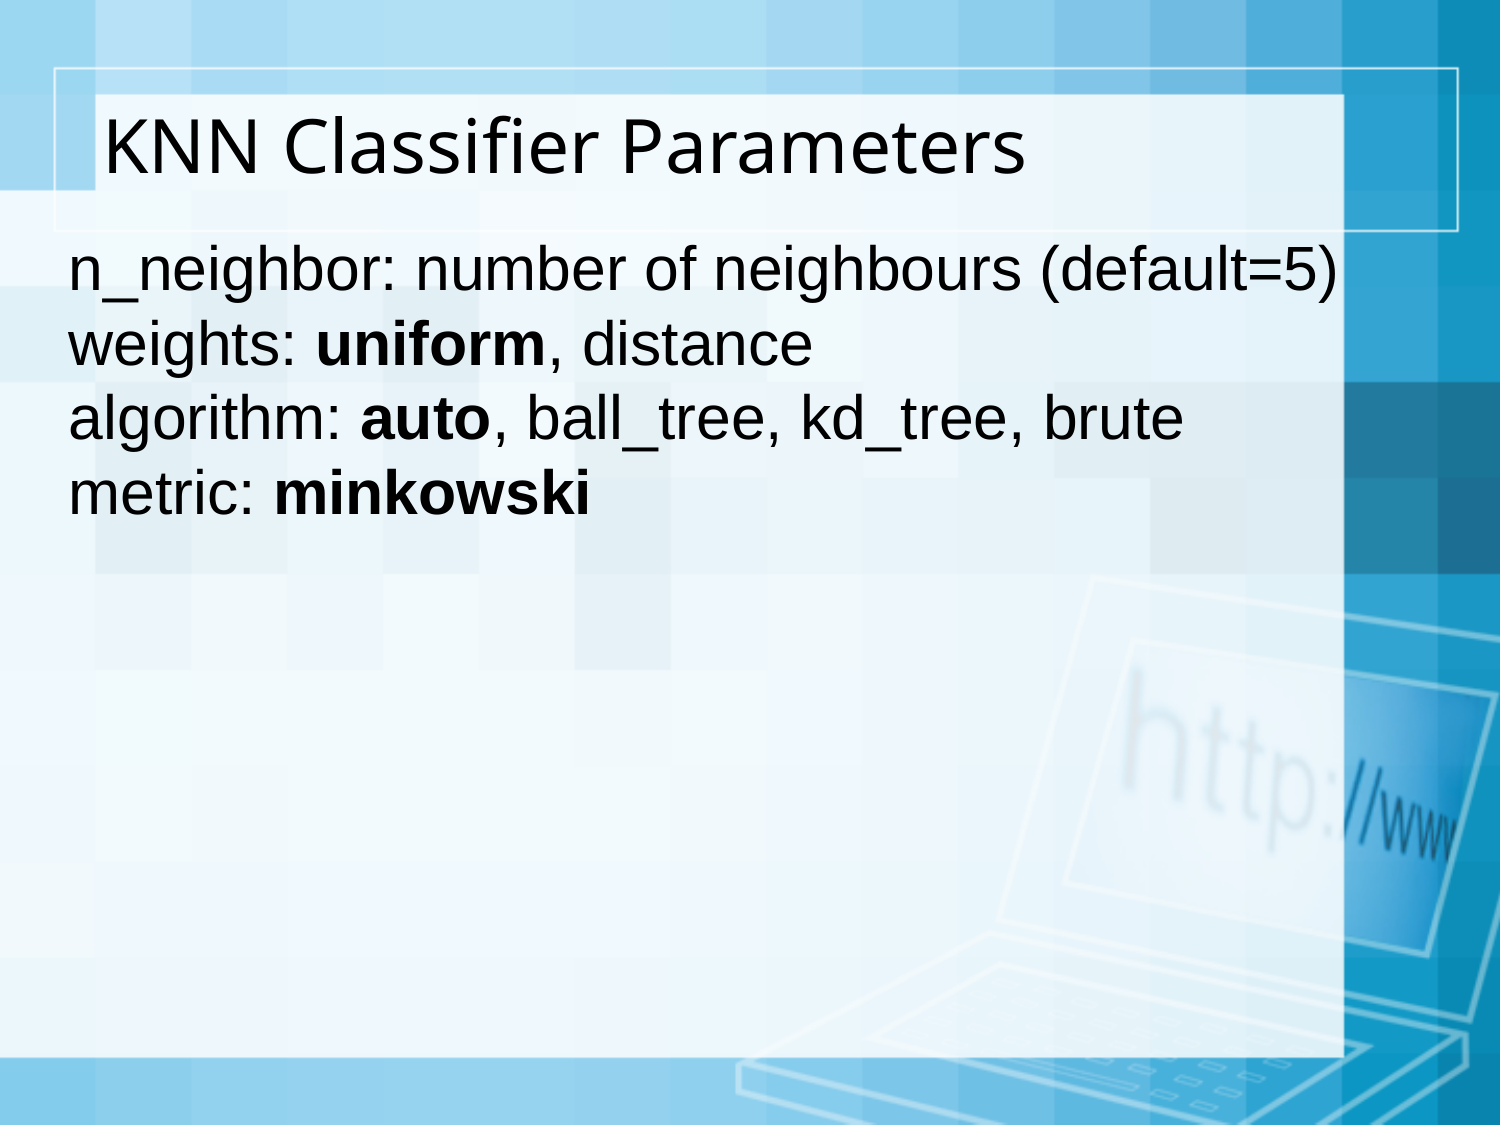

# KNN Classifier Parameters
n_neighbor: number of neighbours (default=5)
weights: uniform, distance
algorithm: auto, ball_tree, kd_tree, brute
metric: minkowski